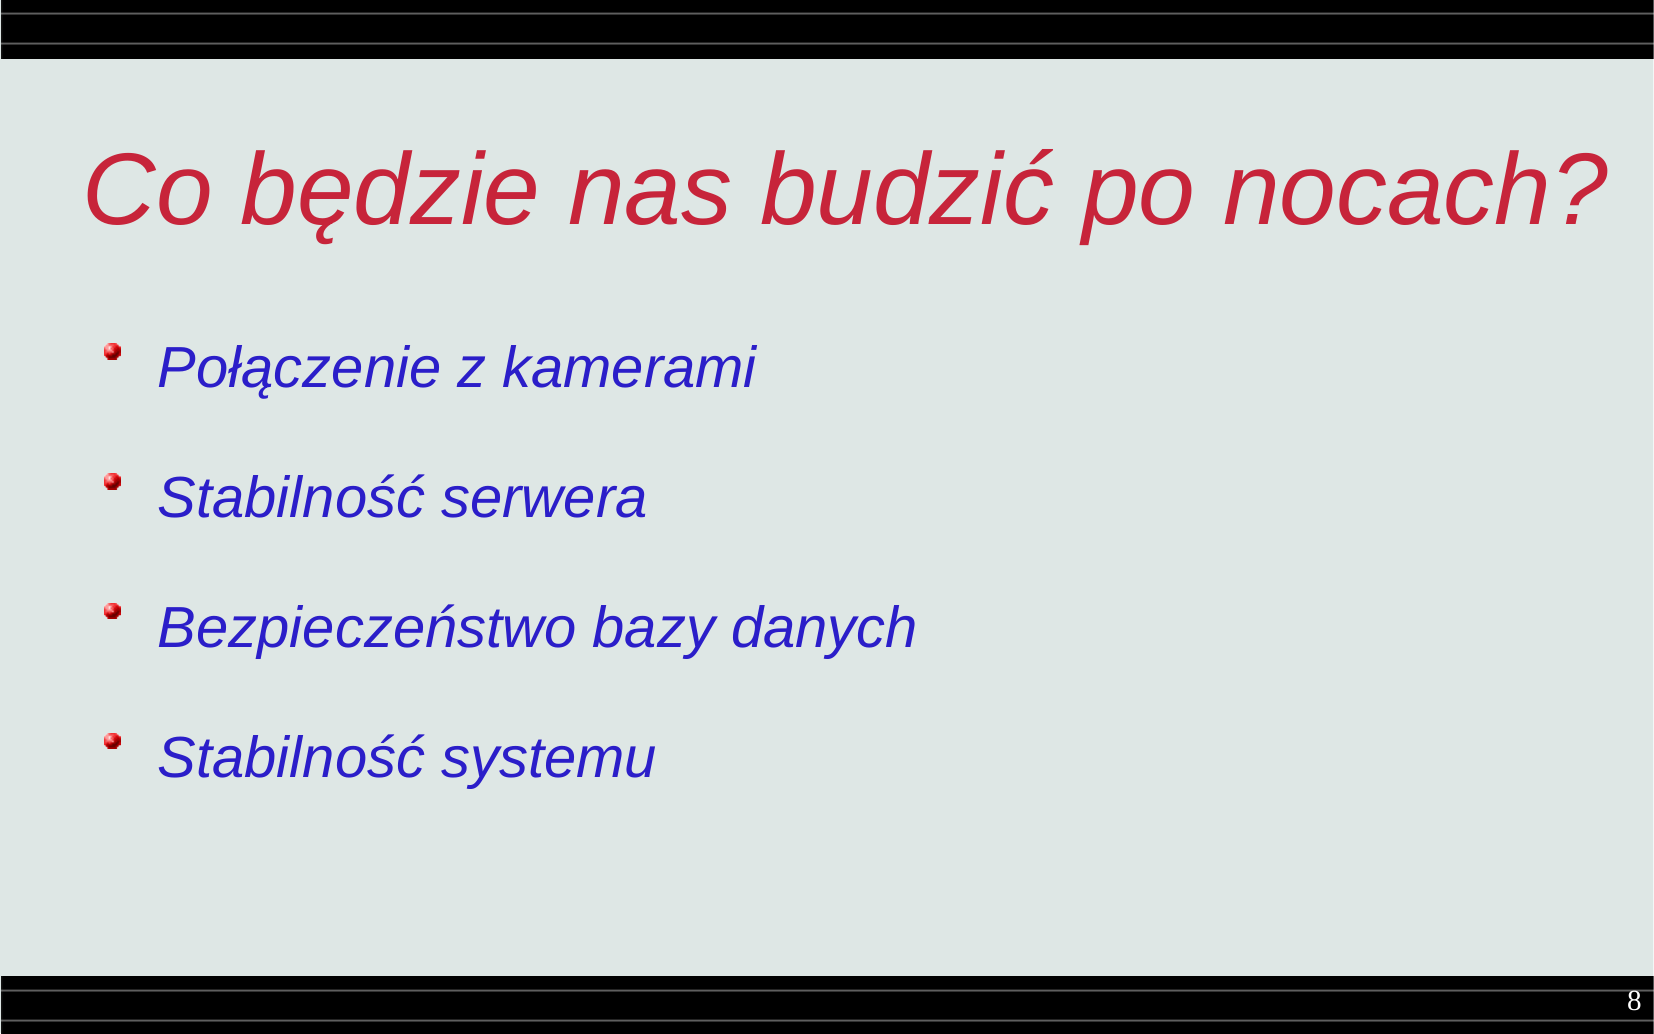

# Co będzie nas budzić po nocach?
Połączenie z kamerami
Stabilność serwera
Bezpieczeństwo bazy danych
Stabilność systemu